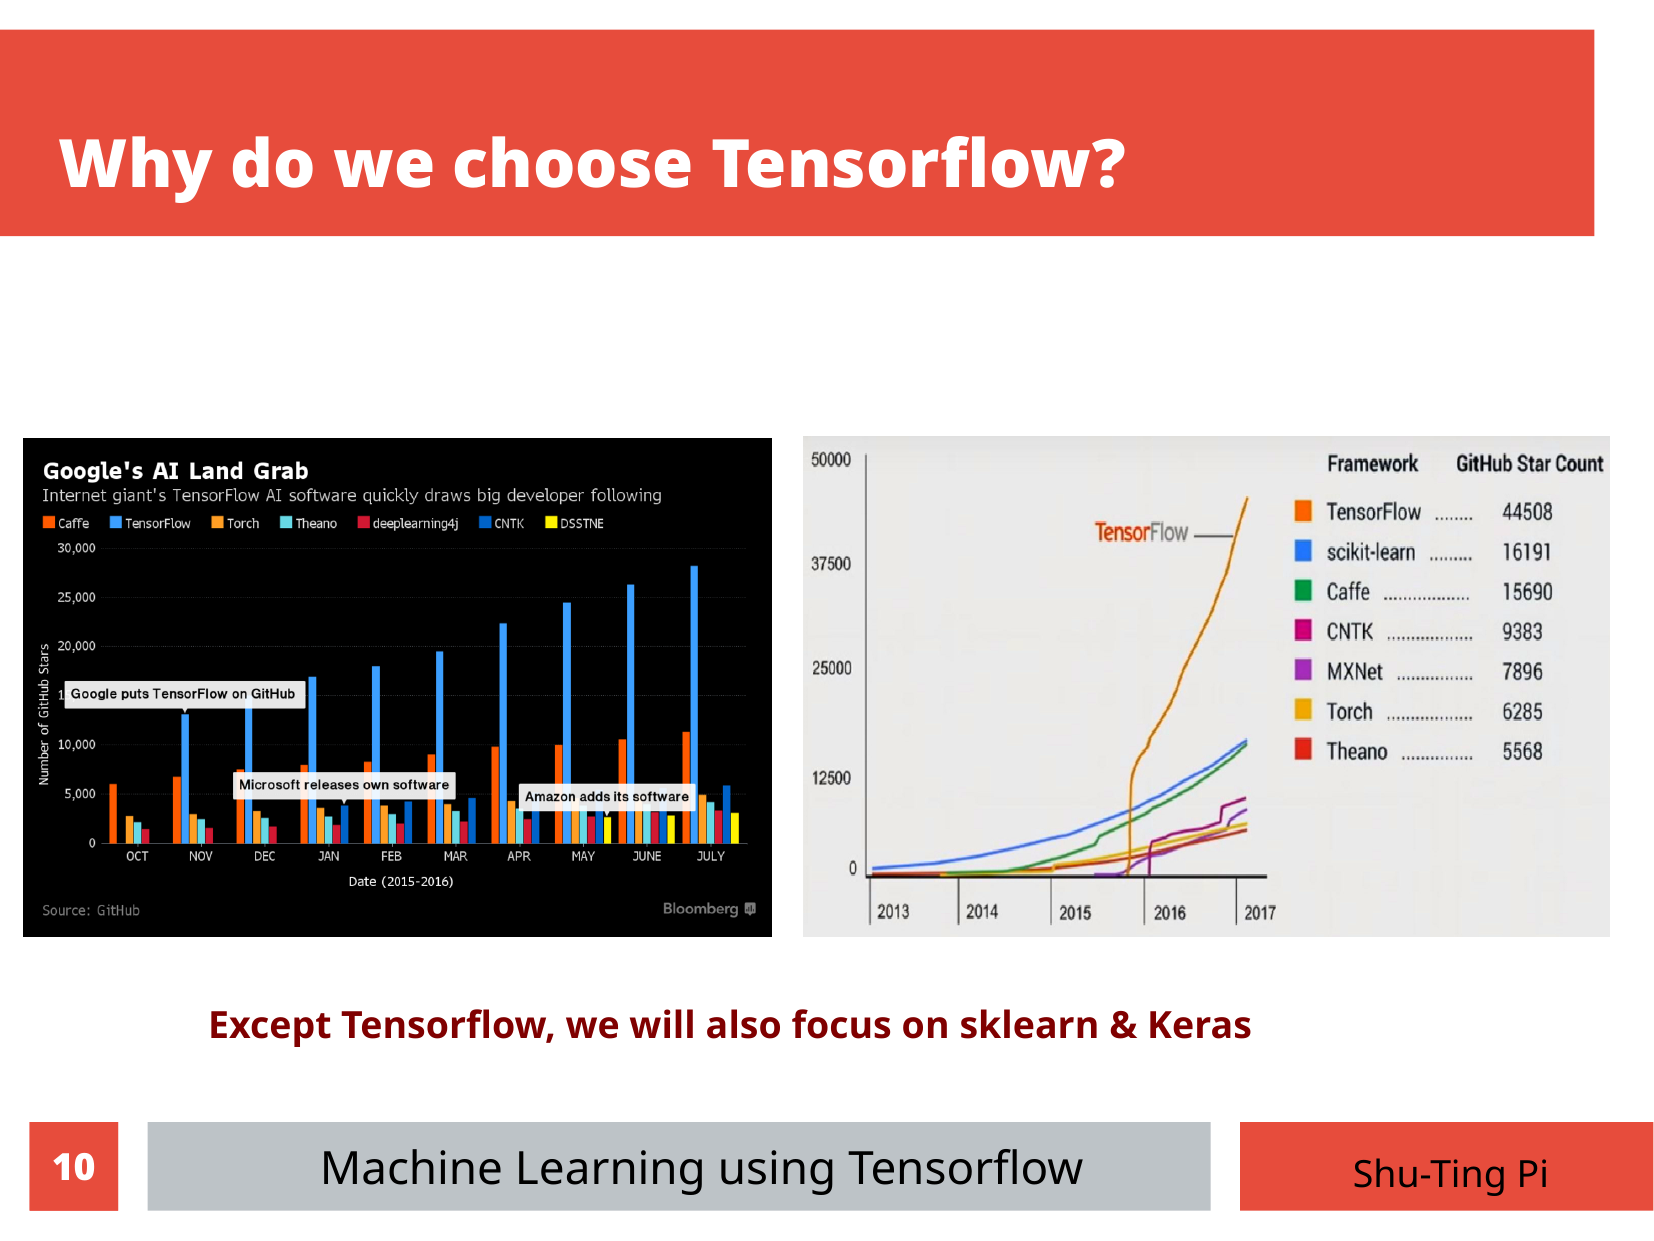

# Why do we choose Tensorflow?
Except Tensorflow, we will also focus on sklearn & Keras
10
Machine Learning using Tensorflow
Shu-Ting Pi